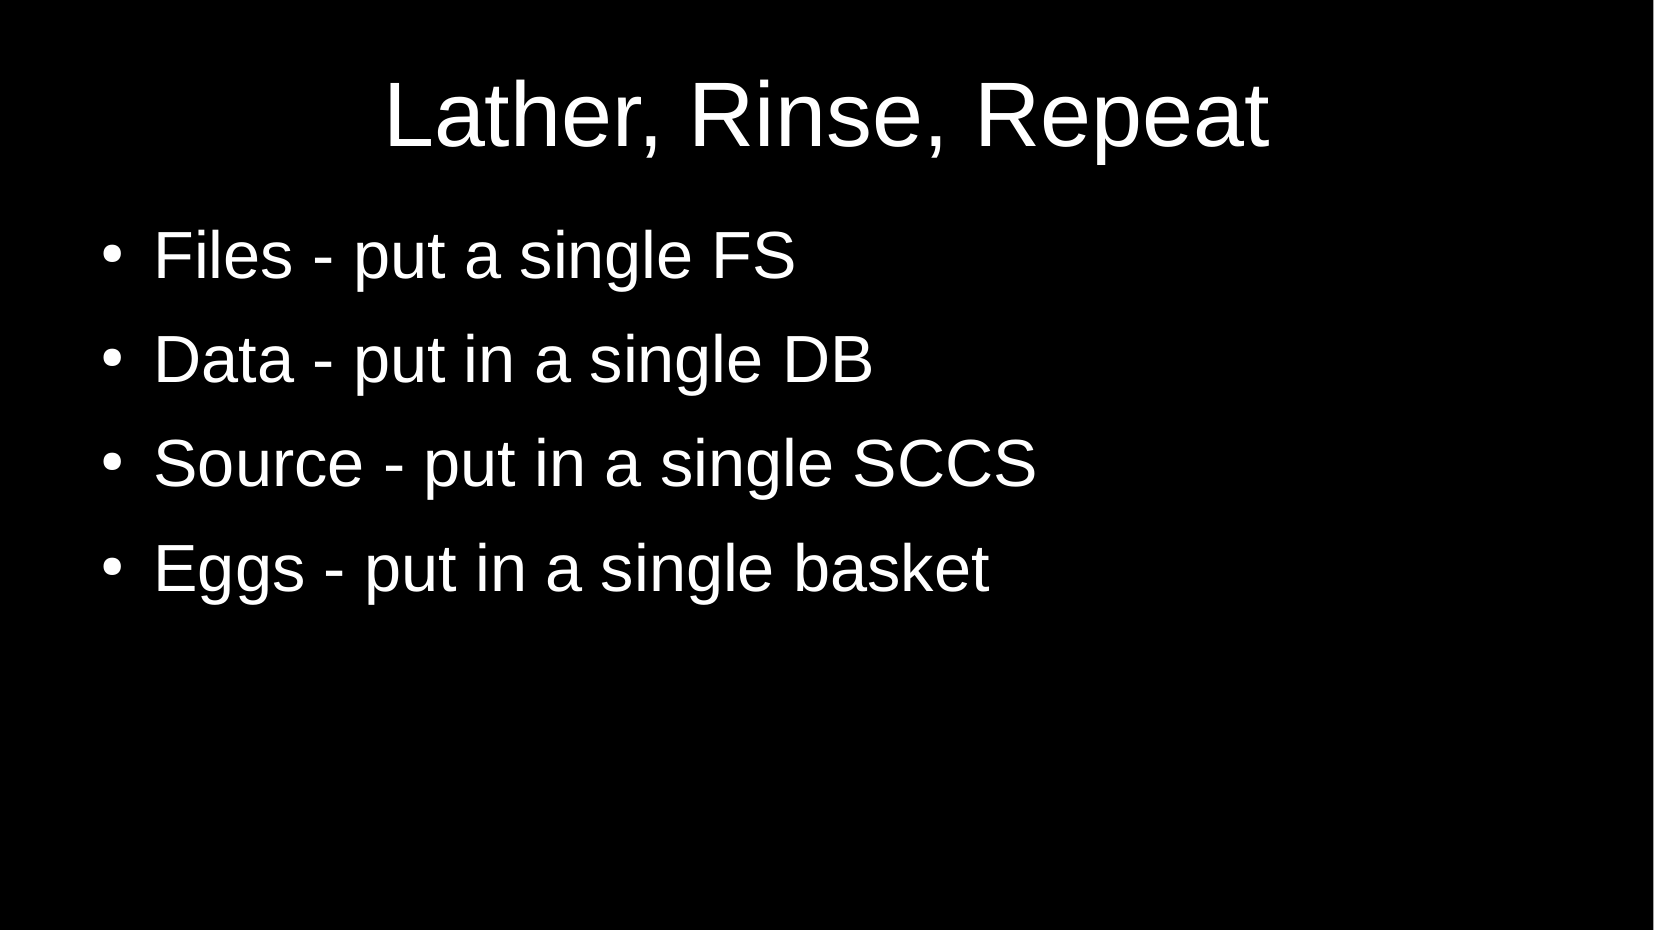

# Lather, Rinse, Repeat
Files - put a single FS
Data - put in a single DB
Source - put in a single SCCS
Eggs - put in a single basket